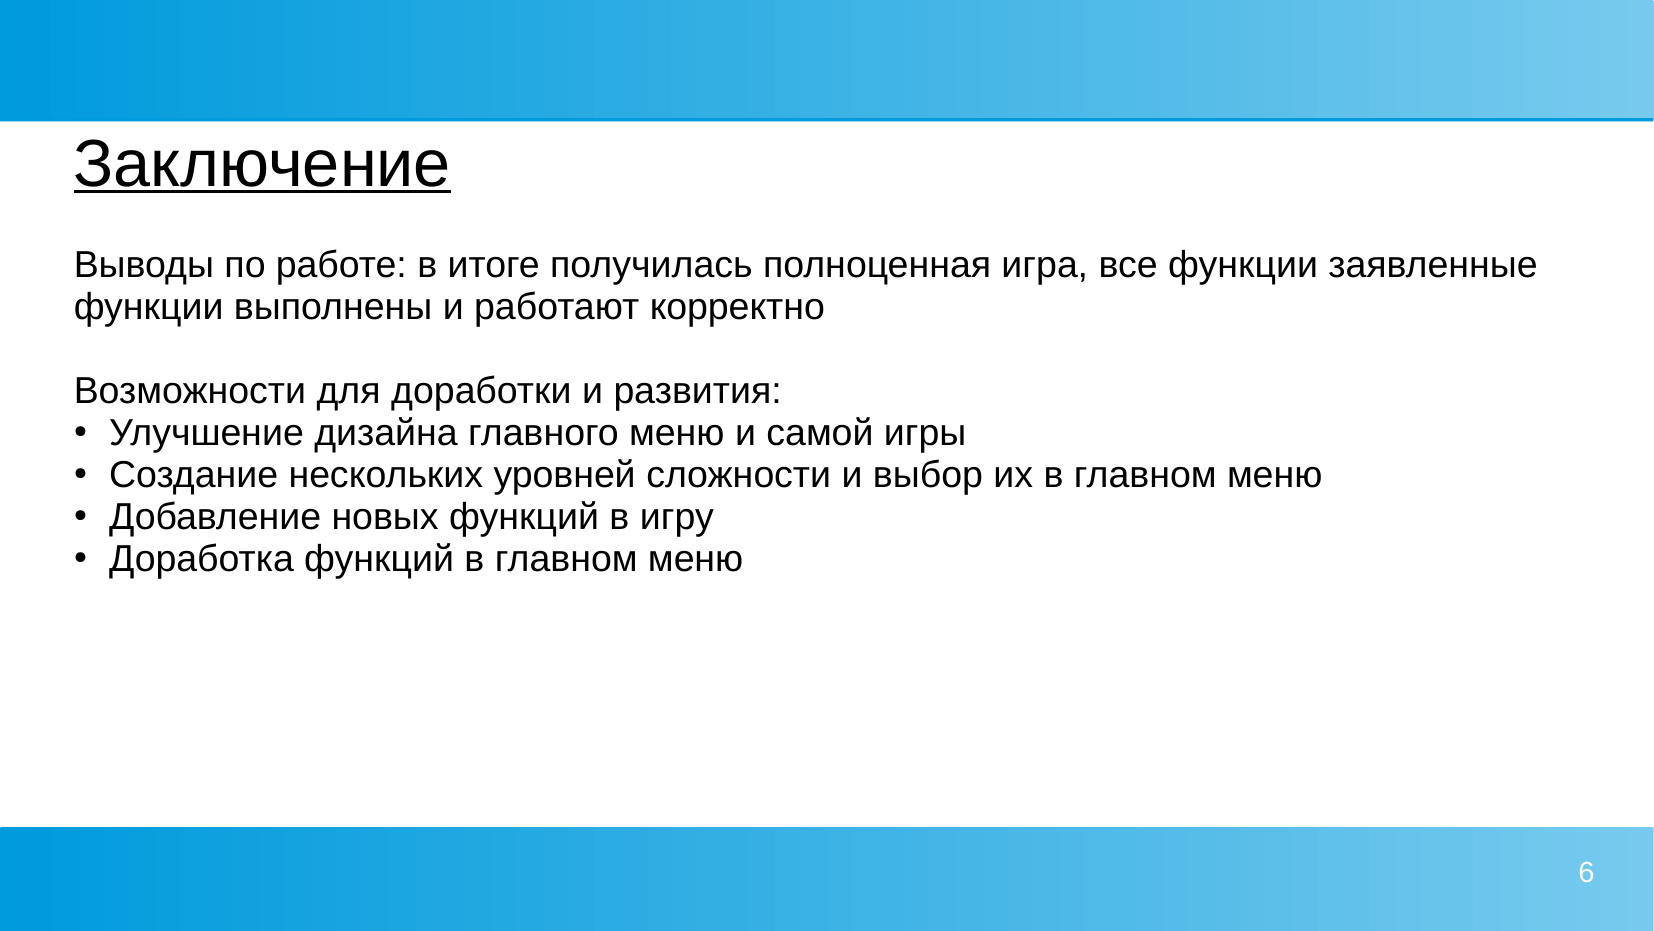

Заключение
Выводы по работе: в итоге получилась полноценная игра, все функции заявленные функции выполнены и работают корректно
Возможности для доработки и развития:
Улучшение дизайна главного меню и самой игры
Создание нескольких уровней сложности и выбор их в главном меню
Добавление новых функций в игру
Доработка функций в главном меню
6